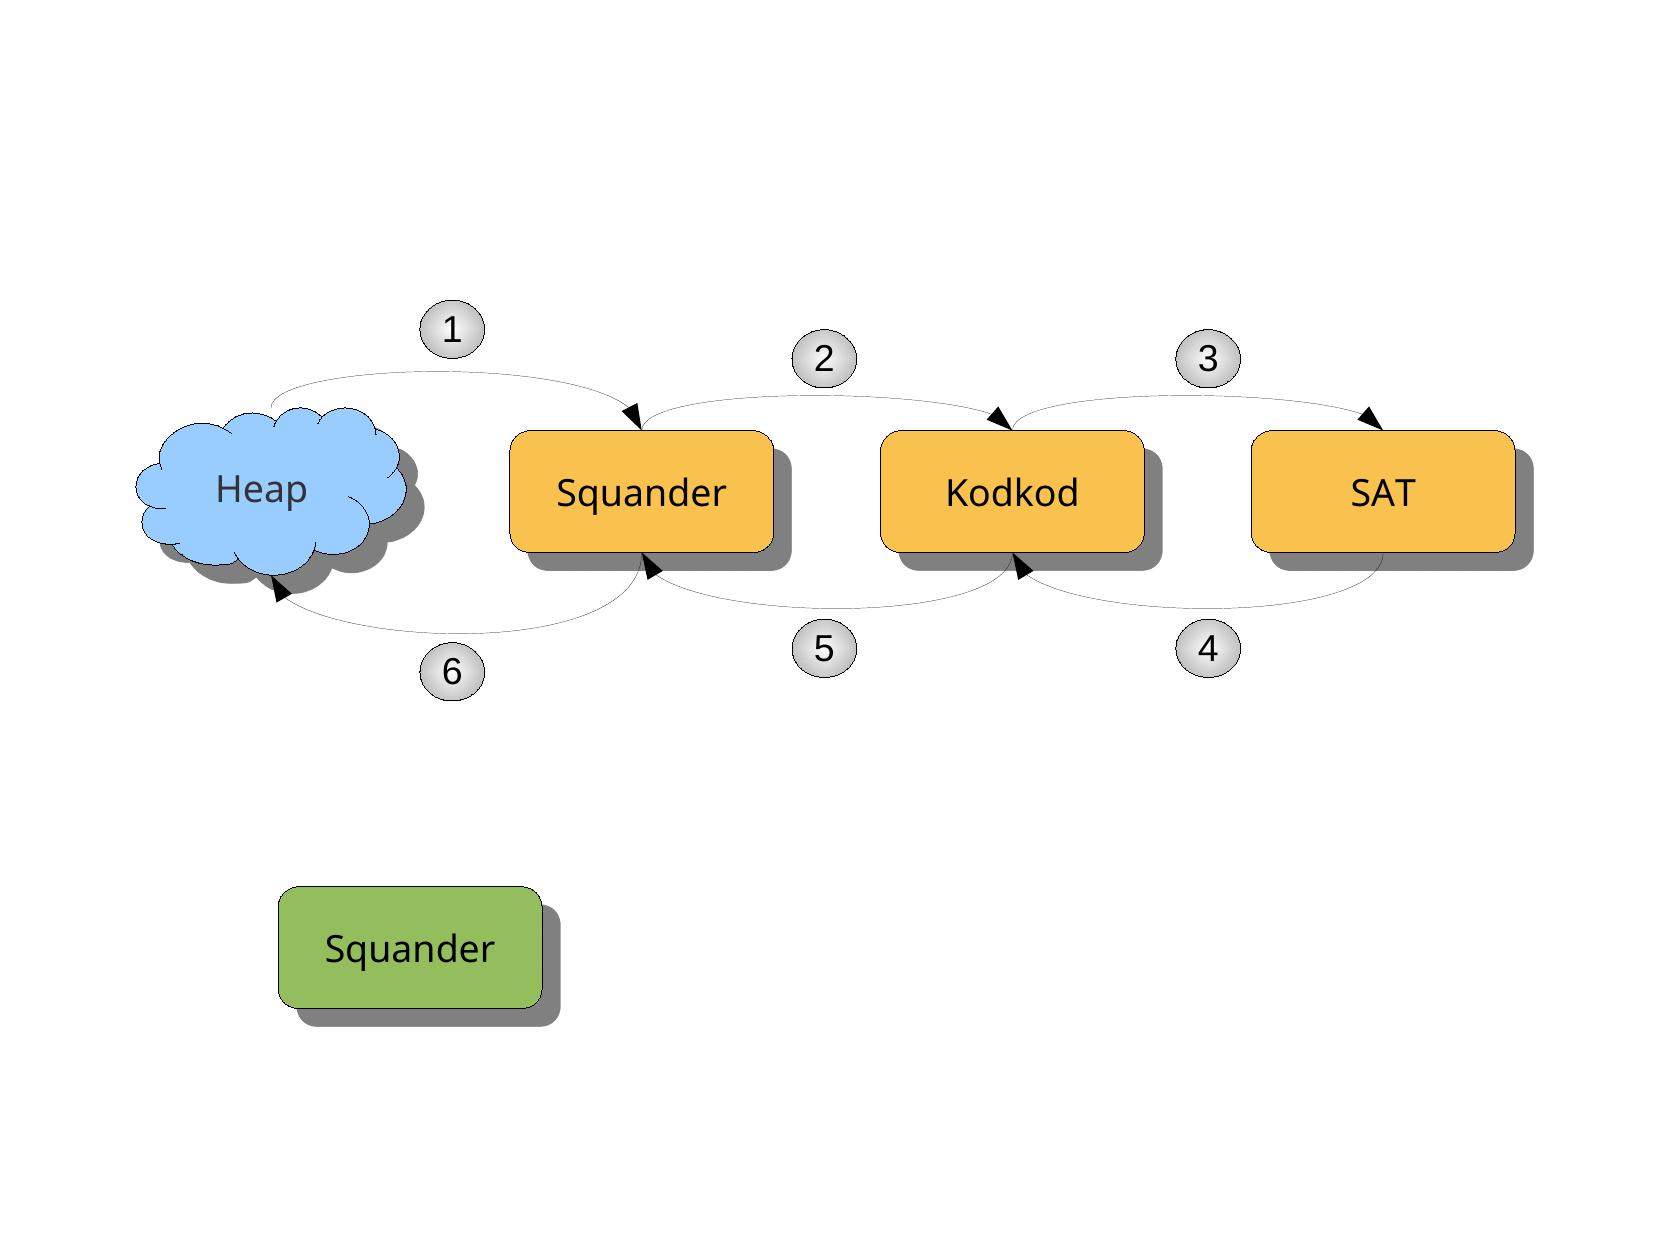

1
2
3
Heap
Squander
Kodkod
SAT
5
4
6
Squander